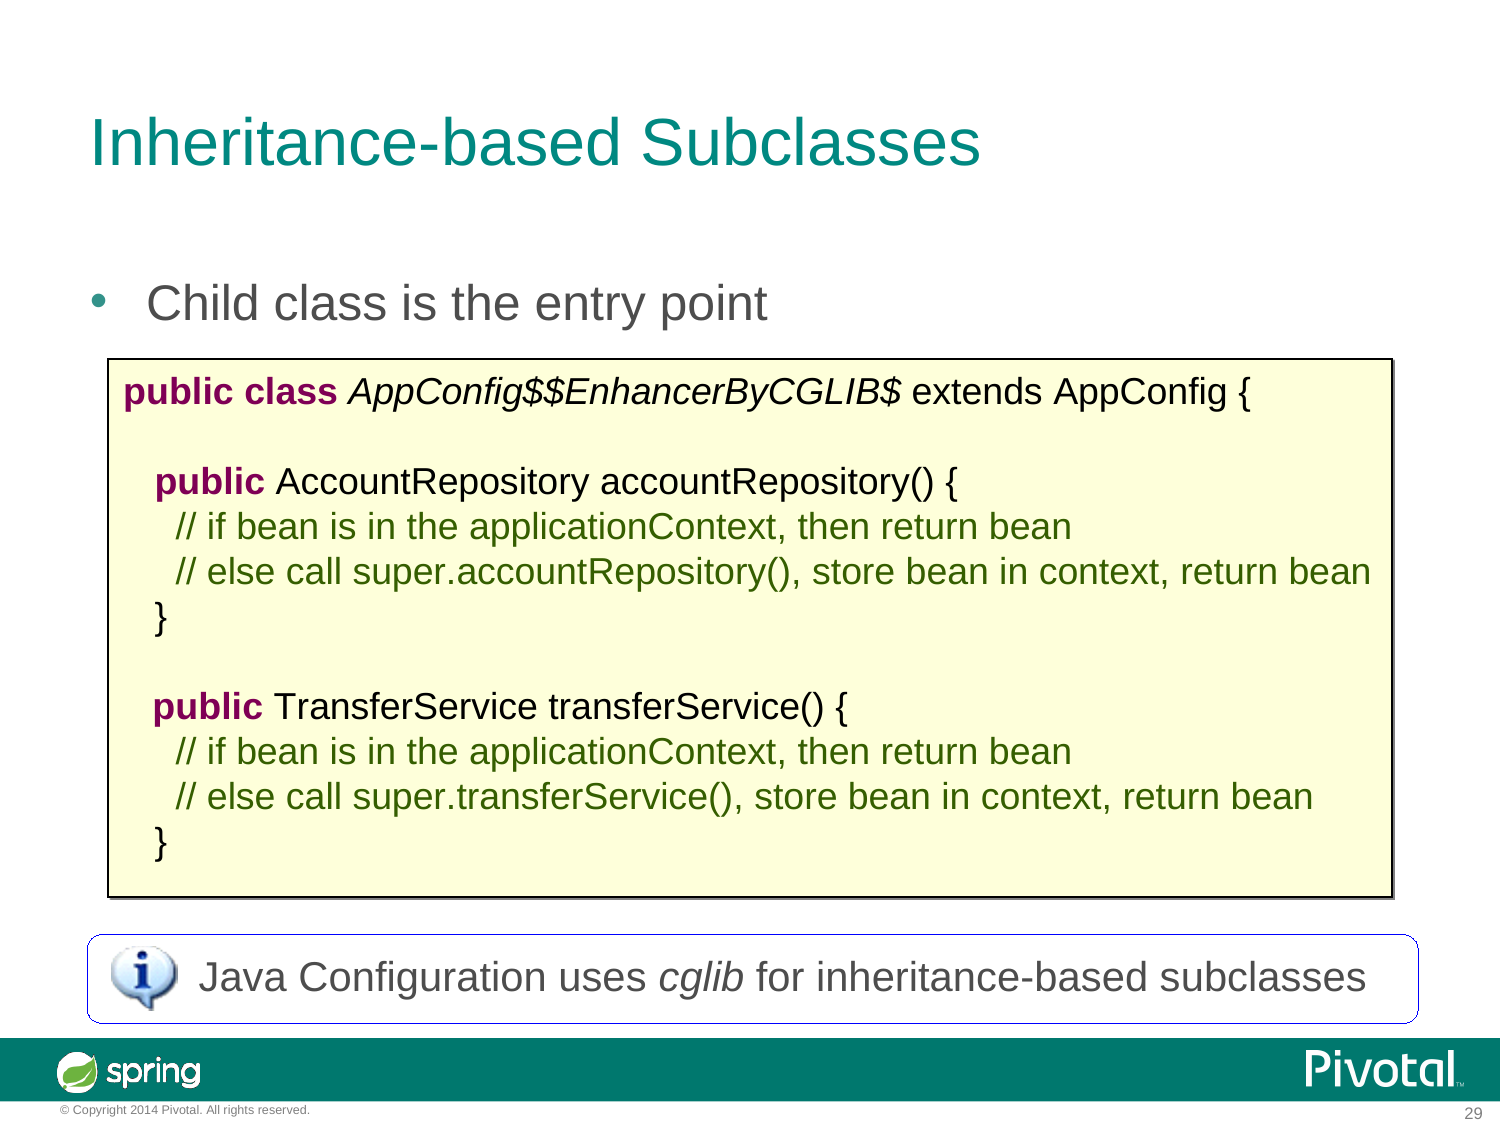

# Inheritance-based Subclasses
Child class is the entry point
public class AppConfig$$EnhancerByCGLIB$ extends AppConfig {
 public AccountRepository accountRepository() {
 // if bean is in the applicationContext, then return bean
 // else call super.accountRepository(), store bean in context, return bean
 }
	public TransferService transferService() {
 // if bean is in the applicationContext, then return bean
 // else call super.transferService(), store bean in context, return bean
 }
Java Configuration uses cglib for inheritance-based subclasses